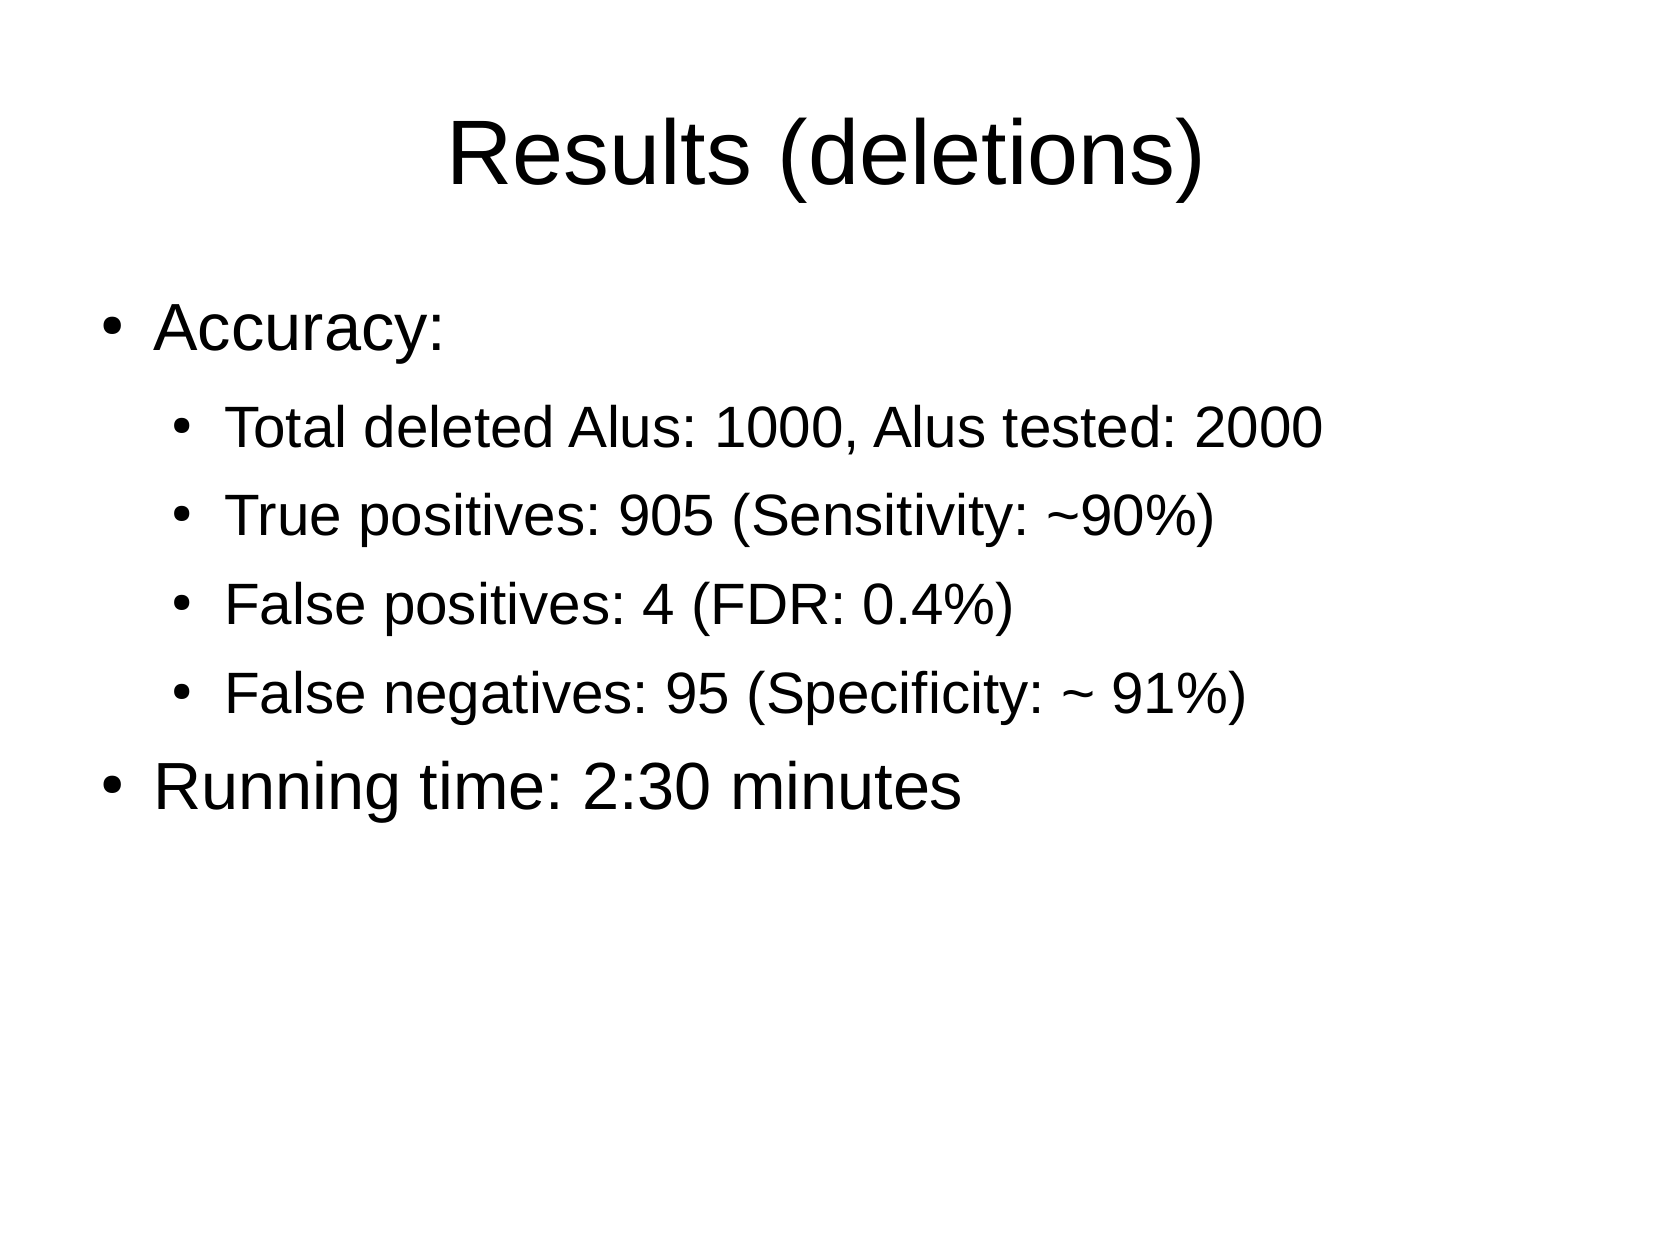

# Results (deletions)
Accuracy:
Total deleted Alus: 1000, Alus tested: 2000
True positives: 905 (Sensitivity: ~90%)
False positives: 4 (FDR: 0.4%)
False negatives: 95 (Specificity: ~ 91%)
Running time: 2:30 minutes